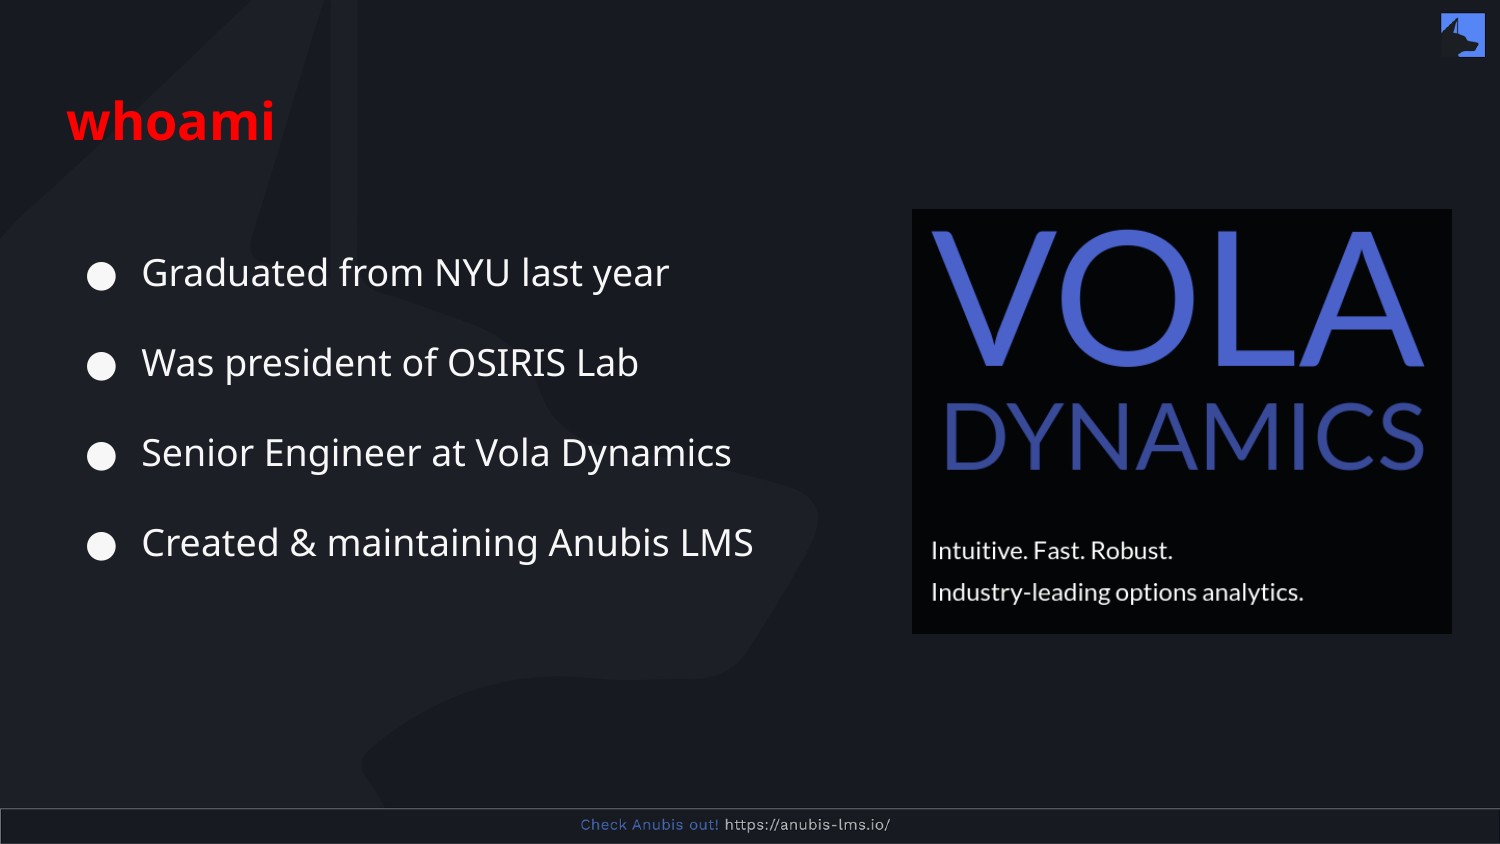

# whoami
Graduated from NYU last year
Was president of OSIRIS Lab
Senior Engineer at Vola Dynamics
Created & maintaining Anubis LMS